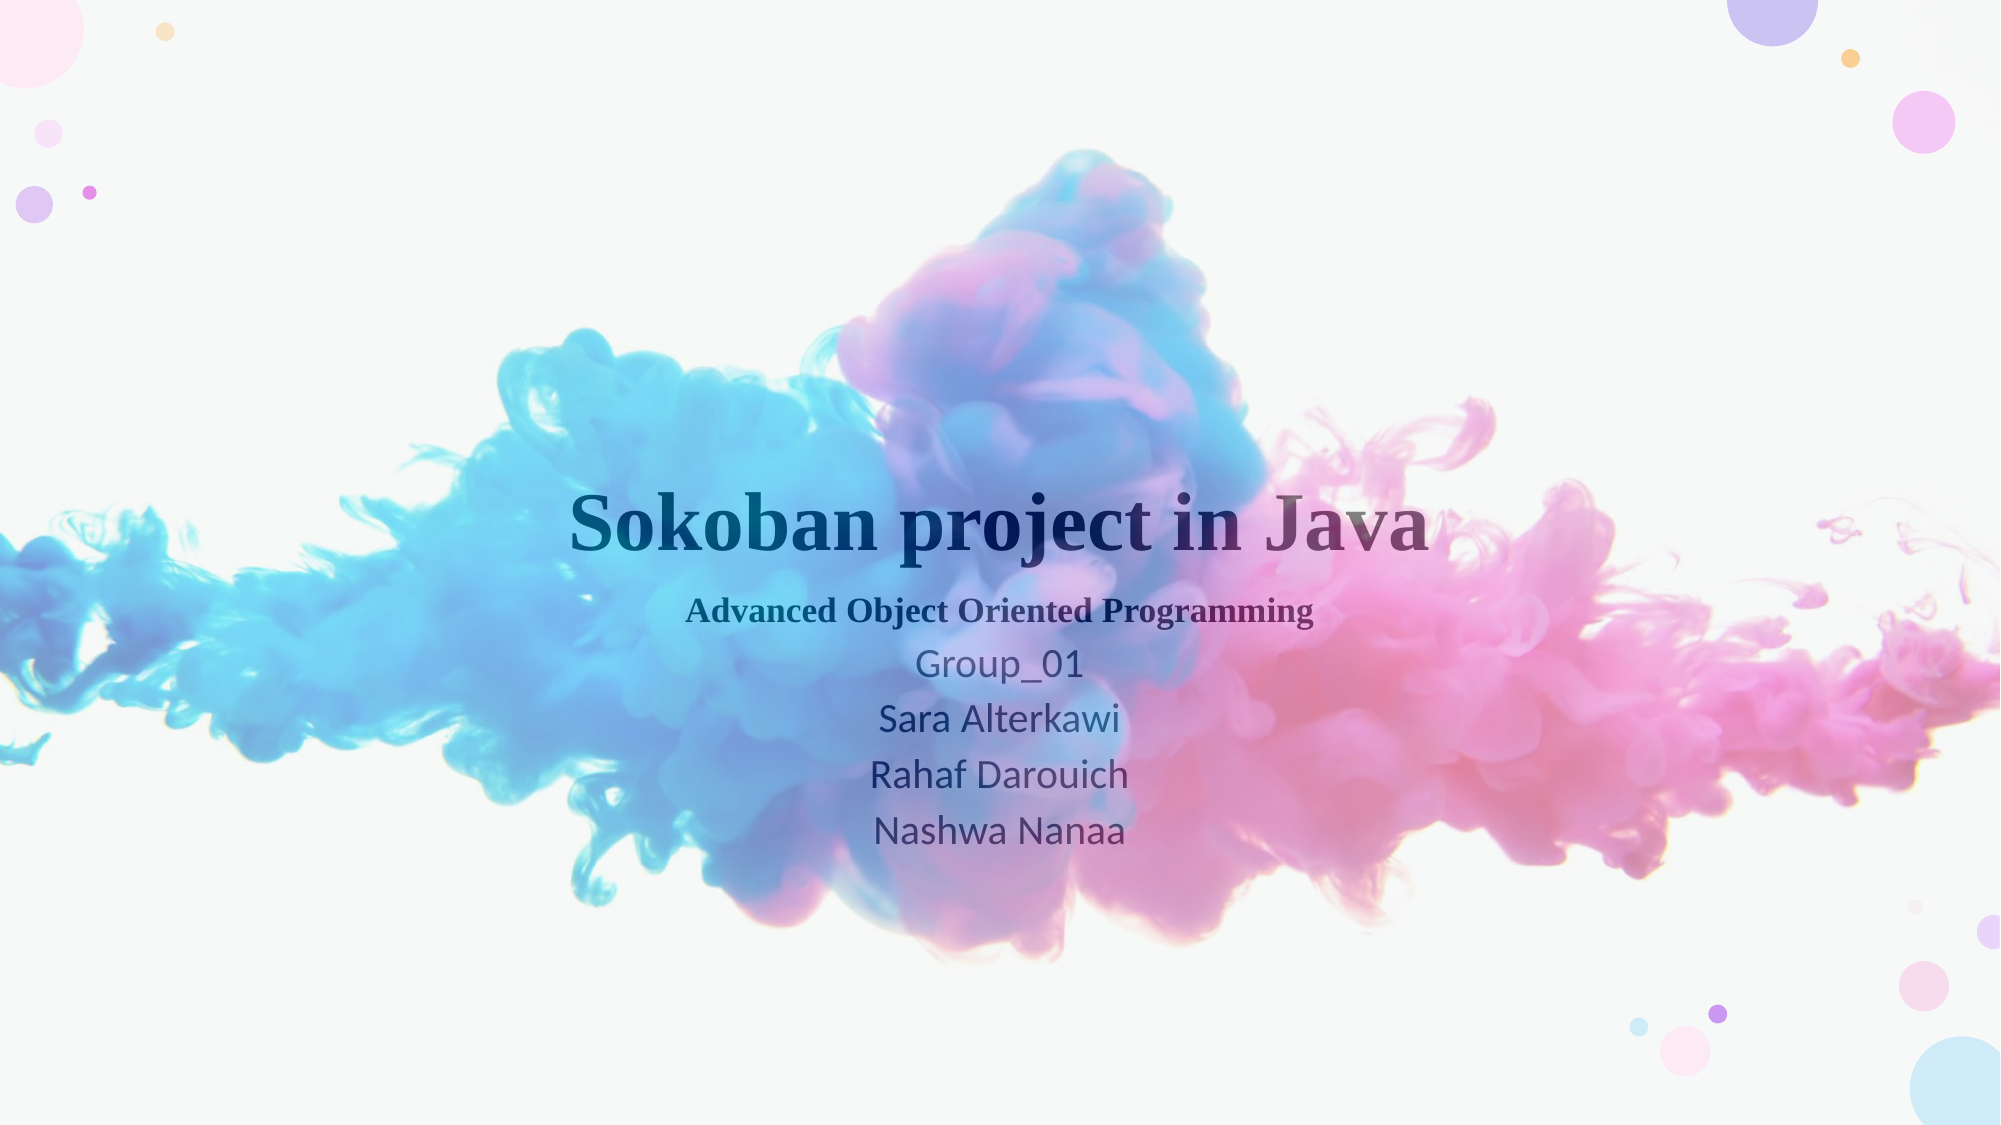

# Sokoban project in Java
Advanced Object Oriented Programming
Group_01
Sara Alterkawi
Rahaf Darouich
Nashwa Nanaa